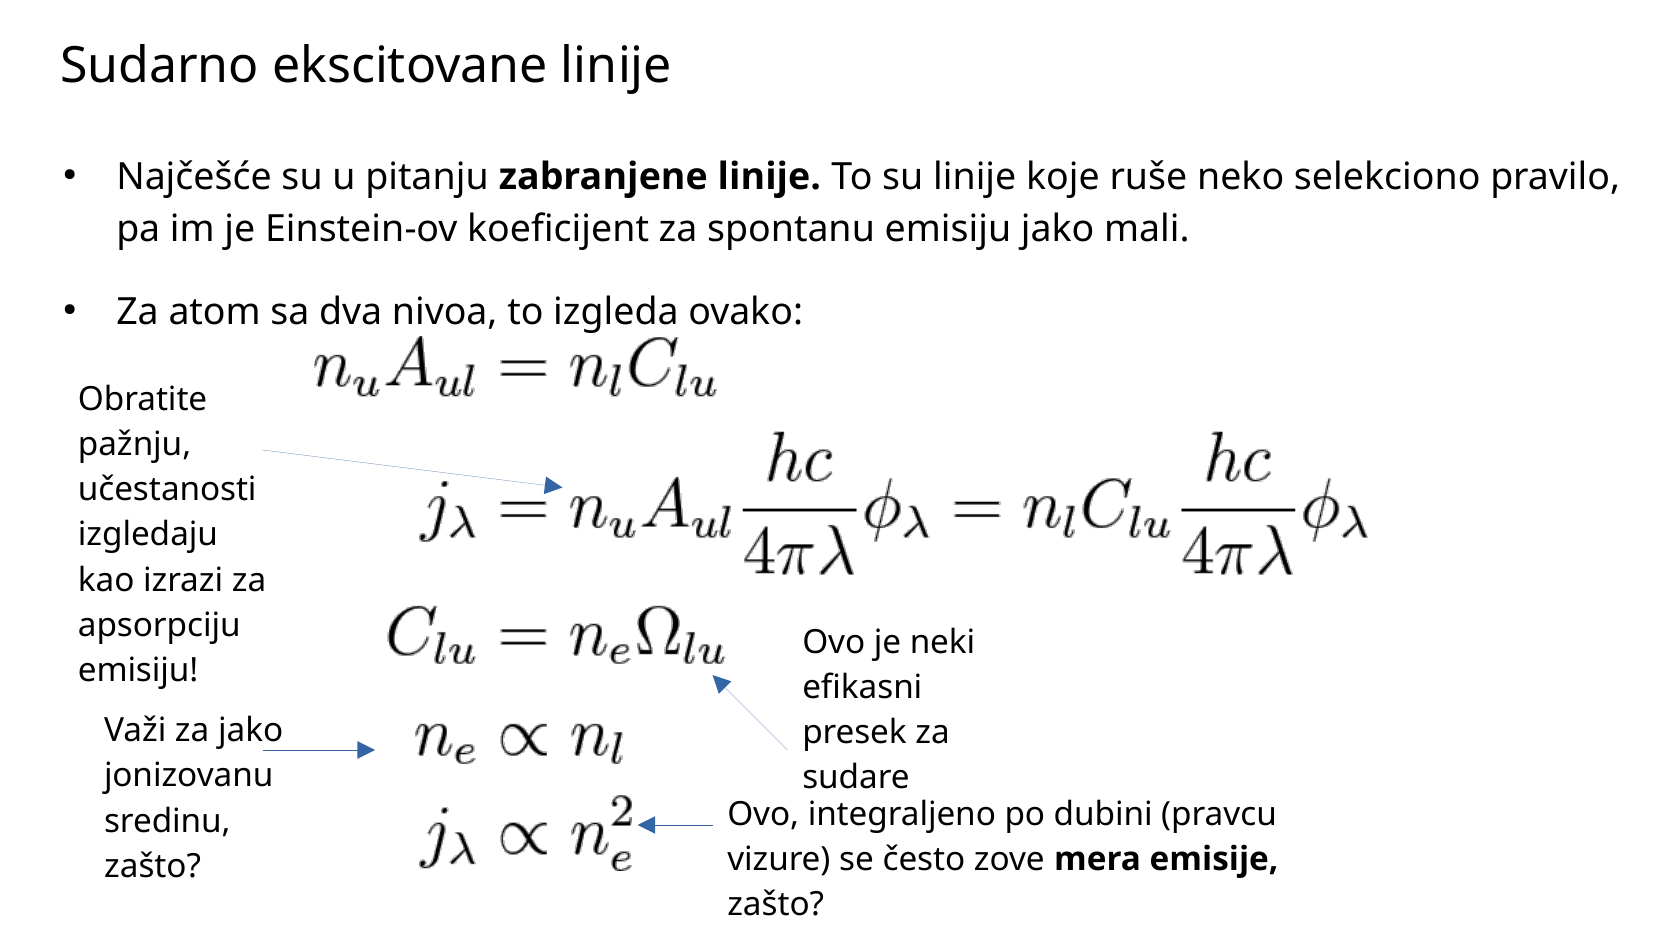

# Sudarno ekscitovane linije
Najčešće su u pitanju zabranjene linije. To su linije koje ruše neko selekciono pravilo, pa im je Einstein-ov koeficijent za spontanu emisiju jako mali.
Za atom sa dva nivoa, to izgleda ovako:
Obratite pažnju, učestanosti izgledaju kao izrazi za apsorpciju emisiju!
Ovo je neki efikasni presek za sudare
Važi za jako jonizovanu sredinu, zašto?
Ovo, integraljeno po dubini (pravcu vizure) se često zove mera emisije, zašto?